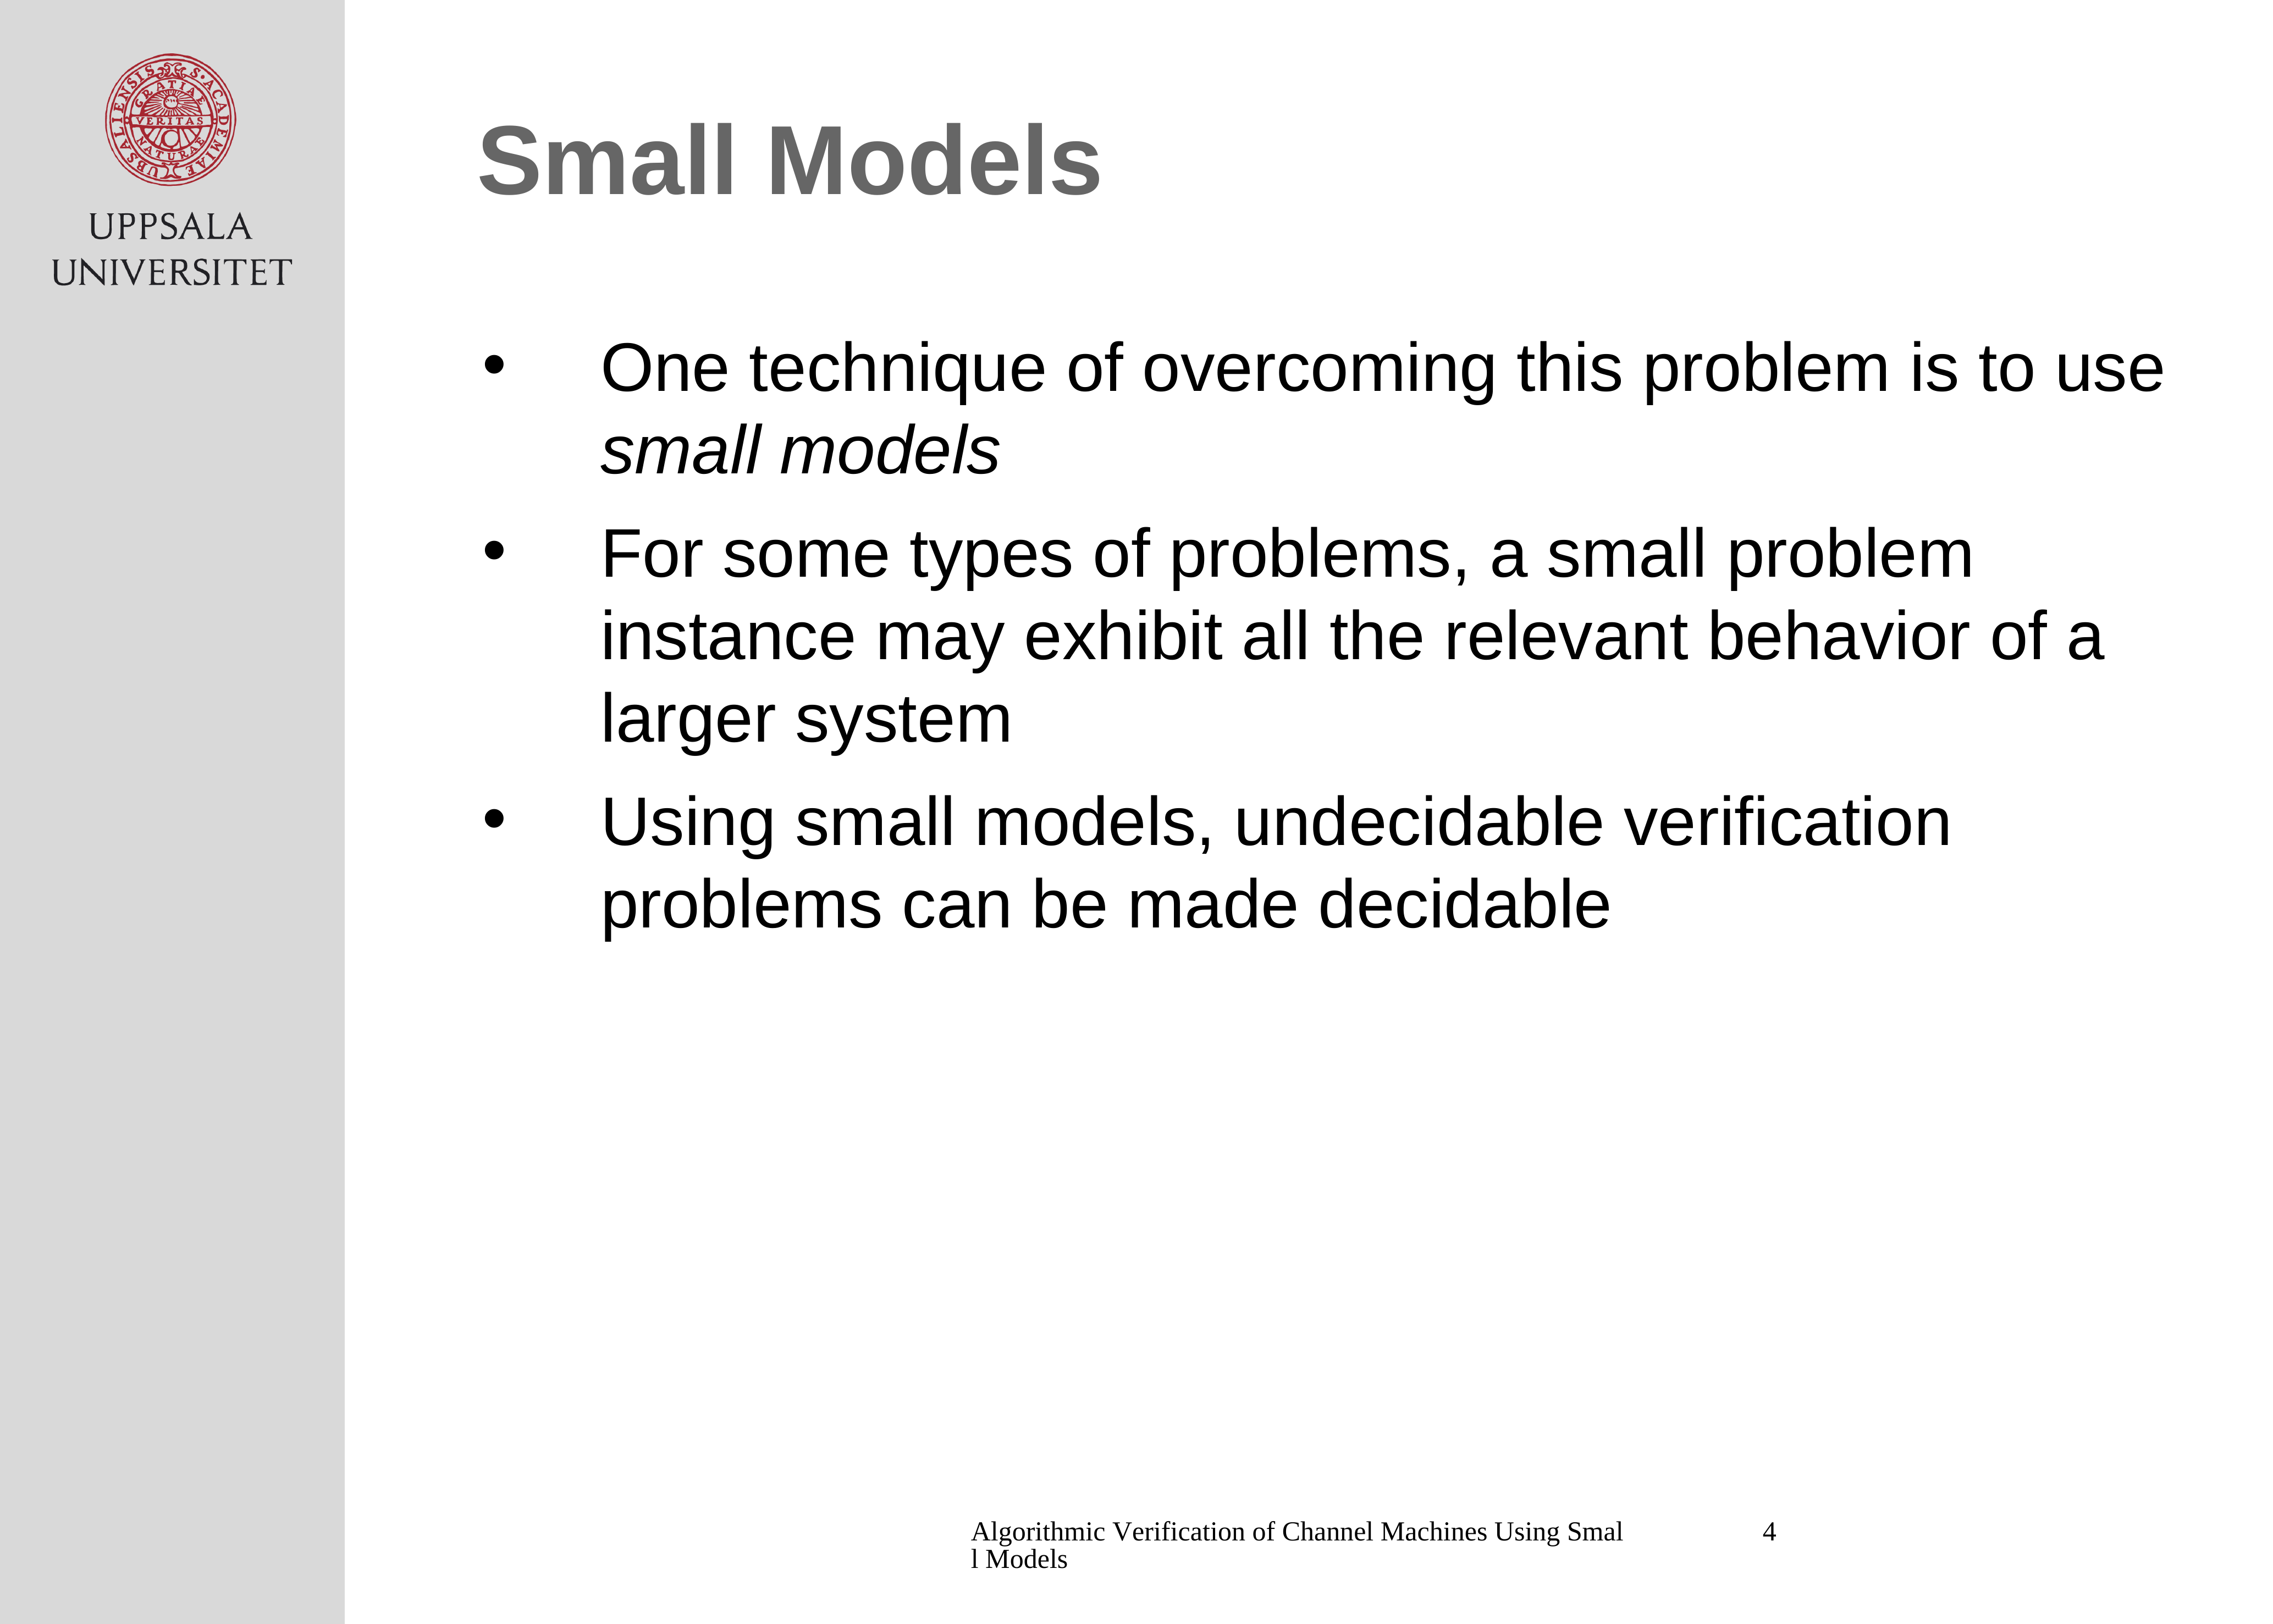

# Small Models
One technique of overcoming this problem is to use small models
For some types of problems, a small problem instance may exhibit all the relevant behavior of a larger system
Using small models, undecidable verification problems can be made decidable
Algorithmic Verification of Channel Machines Using Small Models
4